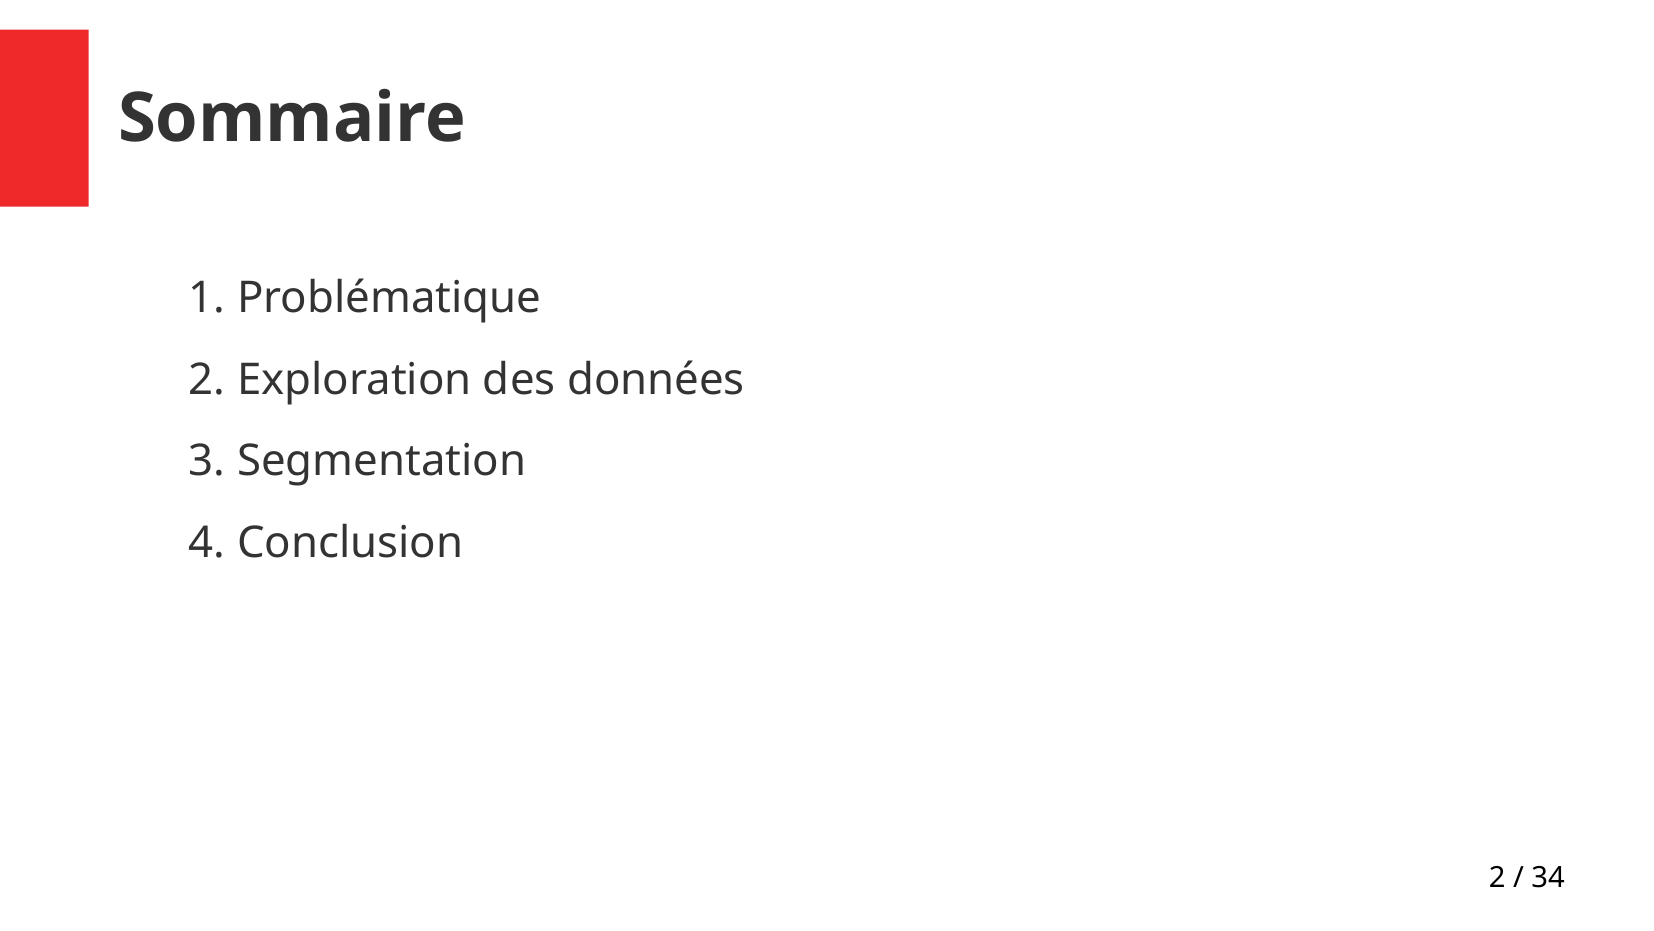

# Sommaire
1. Problématique
2. Exploration des données
3. Segmentation
4. Conclusion
2